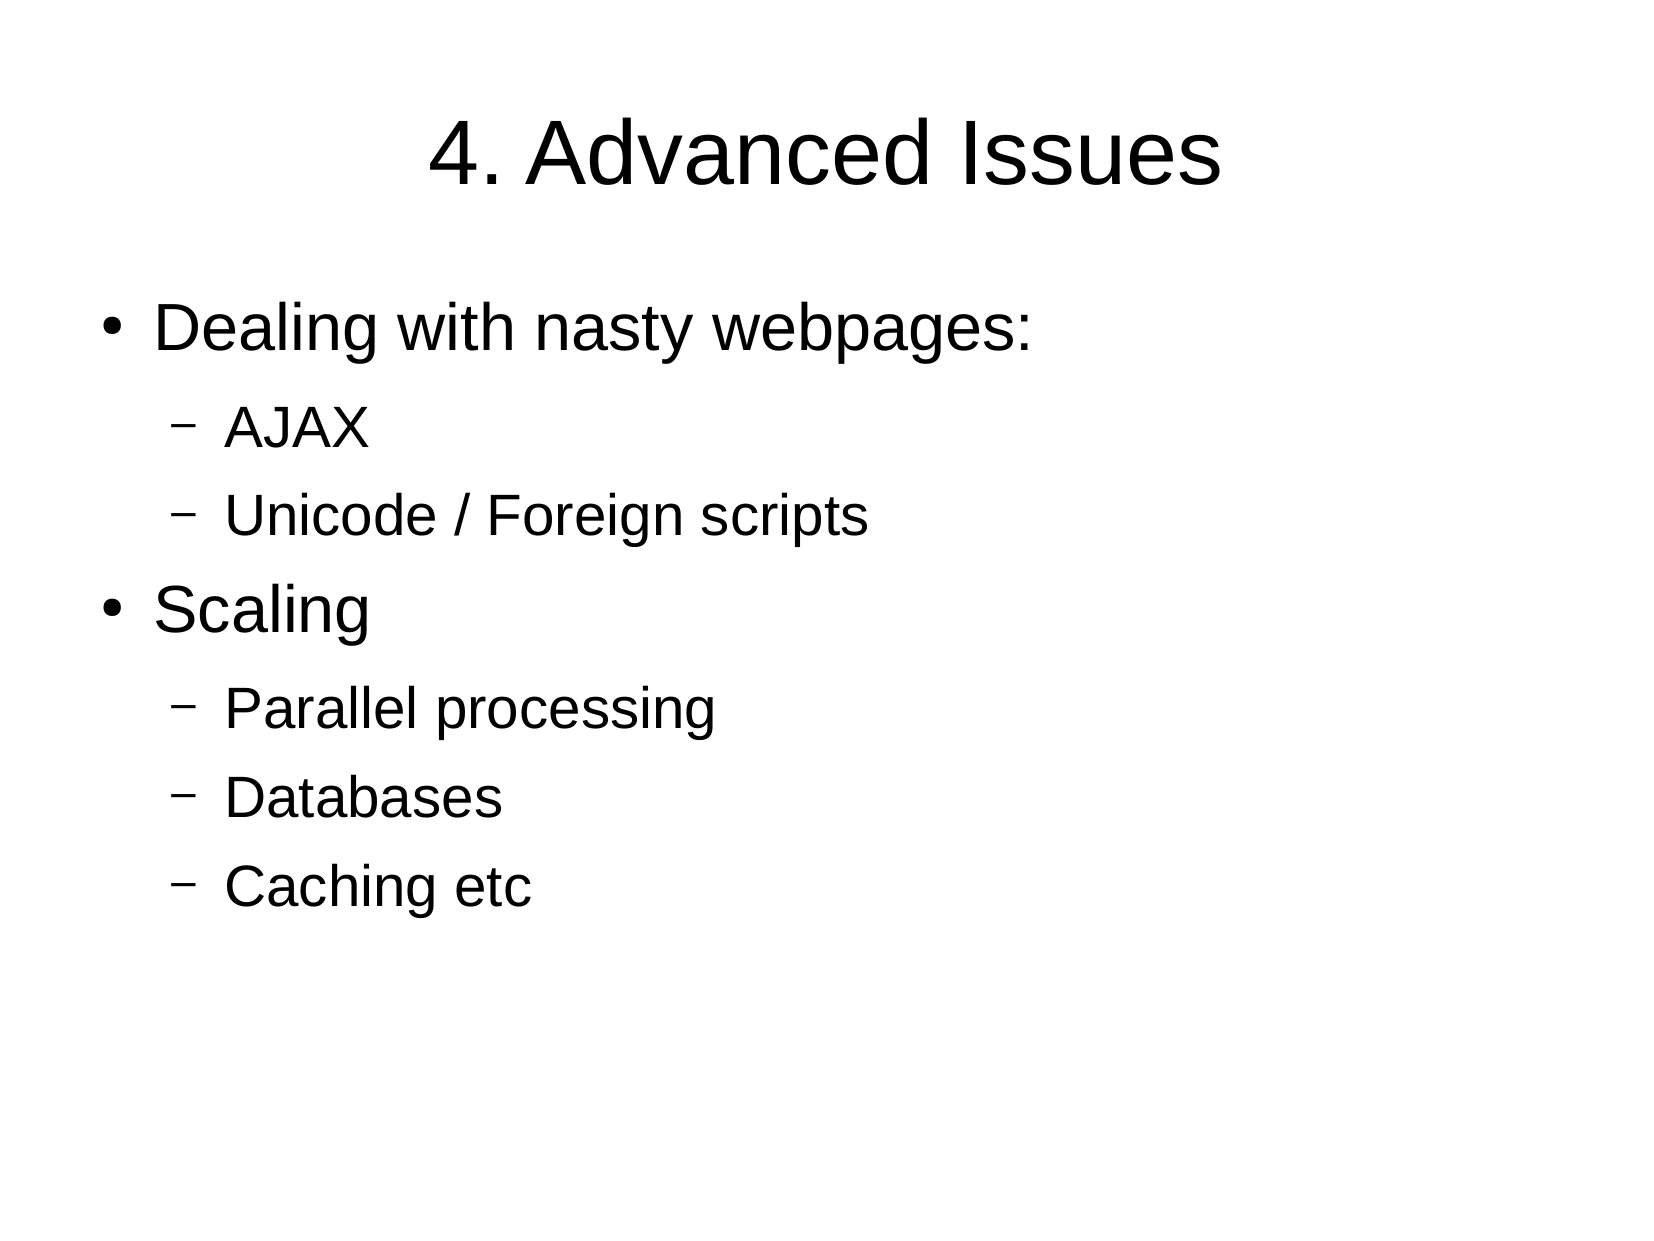

# 4. Advanced Issues
Dealing with nasty webpages:
AJAX
Unicode / Foreign scripts
Scaling
Parallel processing
Databases
Caching etc